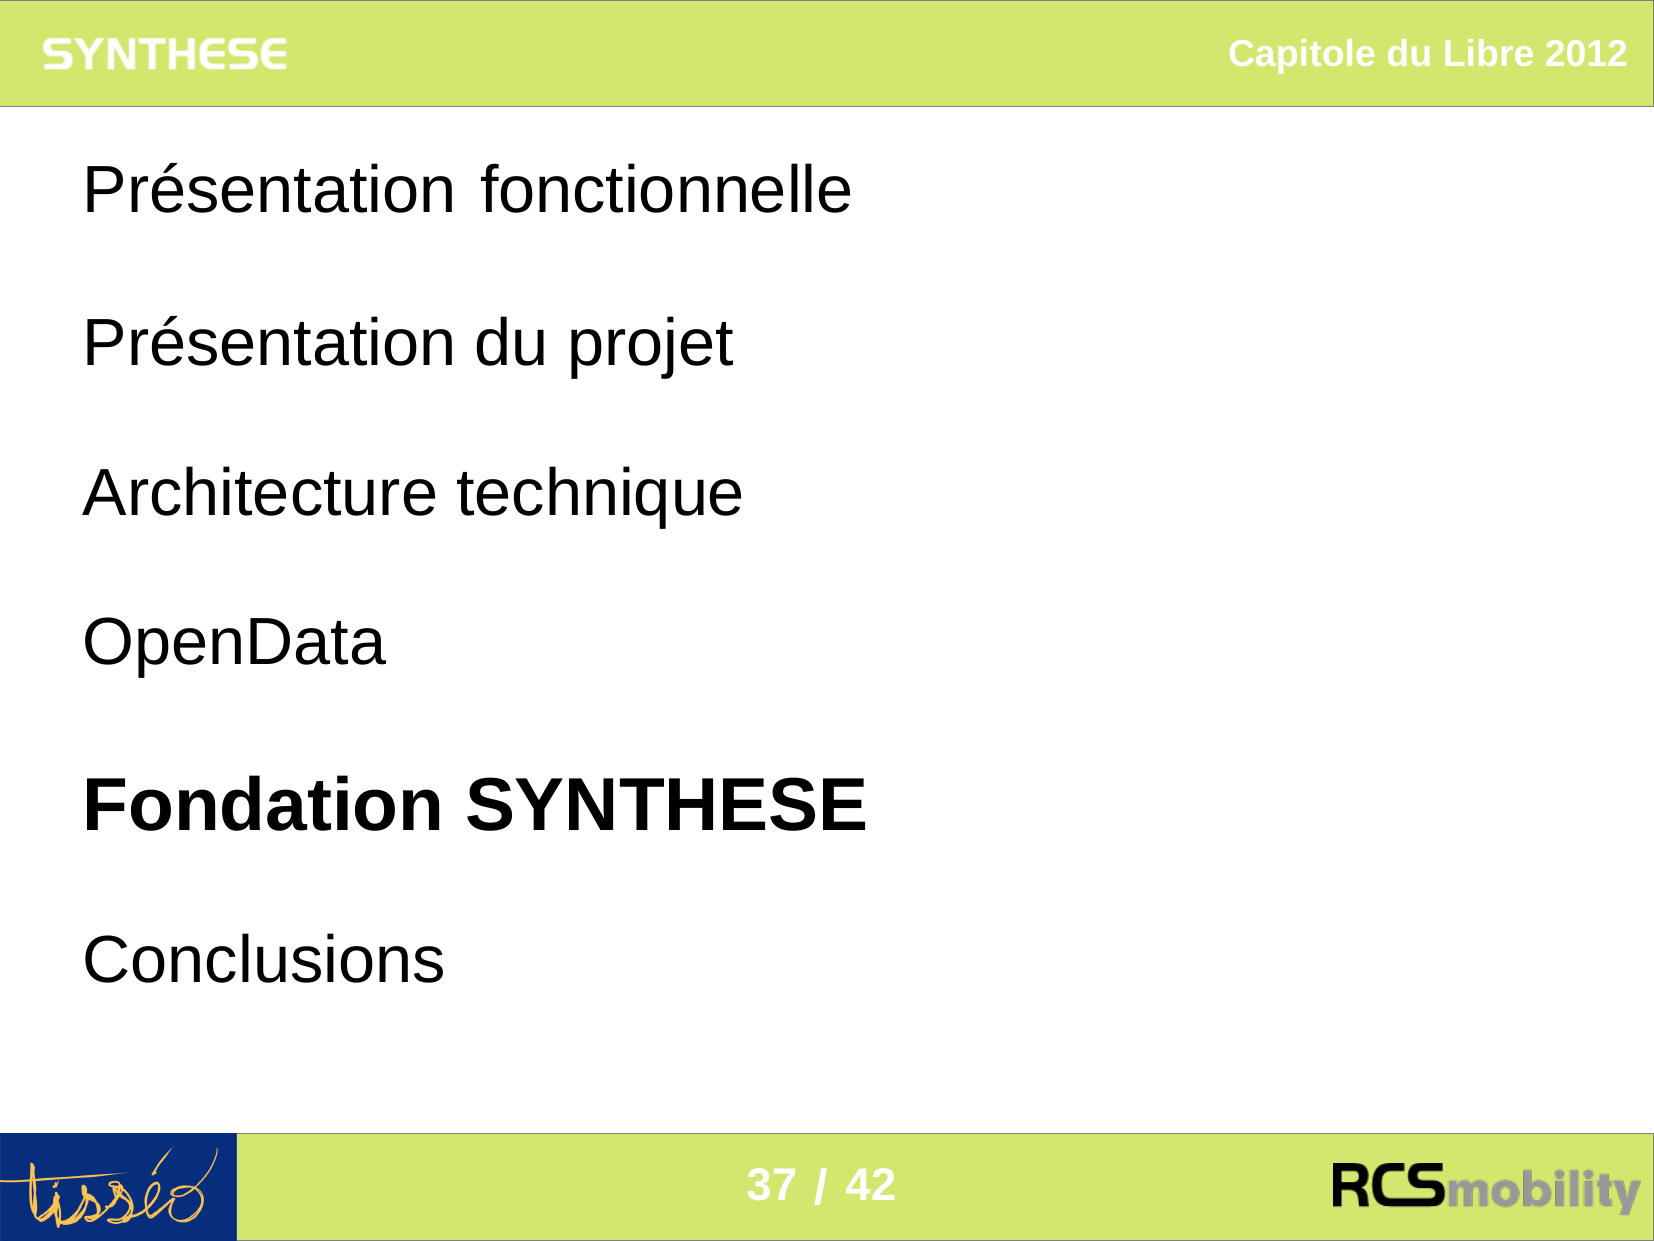

Capitole du Libre 2012
# Présentation fonctionnelle
Présentation du projet
Architecture technique
OpenData
Fondation SYNTHESE
Conclusions
37
/
42